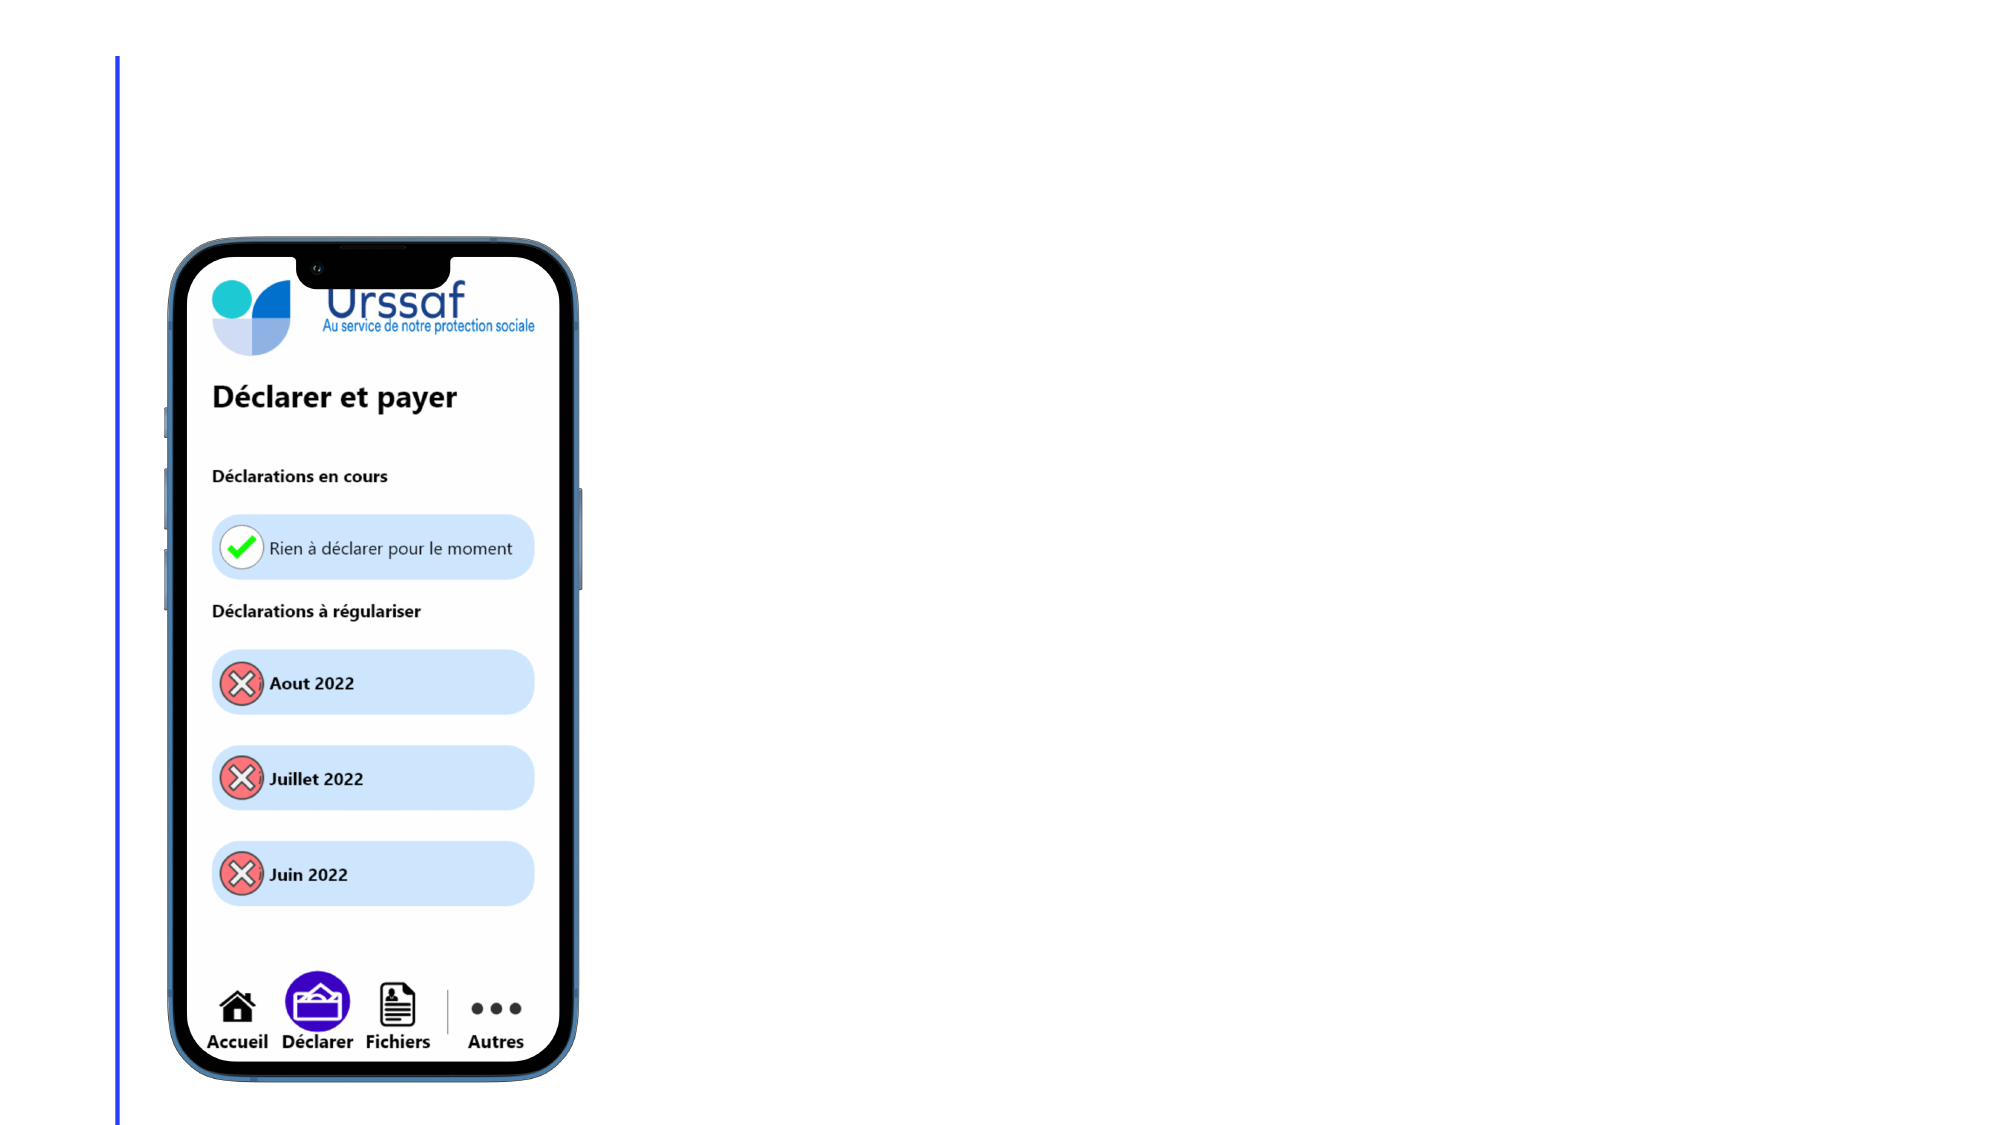

# La charte graphique
Les différentes polices utilisés pour cette application ont été choisi de manière à rendre l’expérience de l’utilisateur la plus agréable possible. En utilisant une
police simple et lisible, ainsi qu’une taille assez conséquente sans être encombrante, n’importe quel utilisateur pourra profiter de son expérience sur l’application.
Concernant les couleurs, les choix se sont porté sur des couleurs sobres sur fond blanc pour faire ressortir les éléments importants.
Les logos choisi sont explicite permettant d’illustrer l’action de l’utilisateur.
Vous pouvez consulter les détails des différents choix sur le fichier PDF.
Cette application se détache du design usuelle des applications du gouvernement. En effet, elle s’adresse à toutes personnes travaillant, l’âge des utilisateurs peut fortement varier. Il a fallur concevoir un design moderne qui plait aux plus jeunes, tout en restant facile d’utilisation aux aînés. Ce nouveau genre de designe devrait pouvoir satisafaire tout le monde